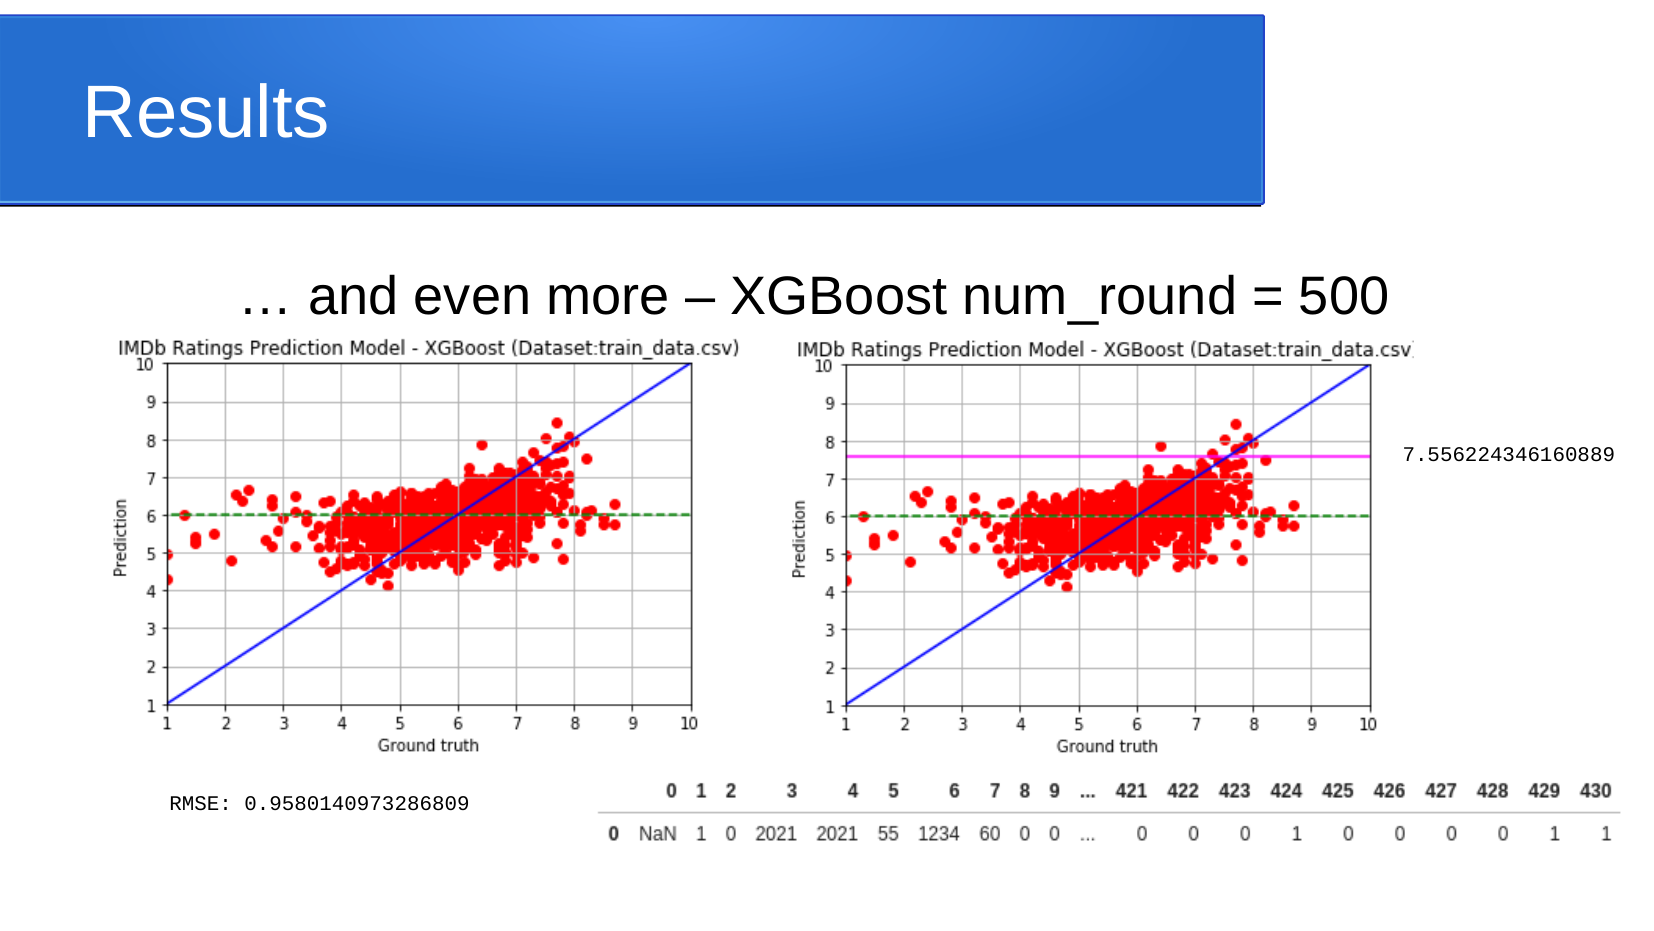

# Results
… and even more – XGBoost num_round = 500
7.556224346160889
RMSE: 0.9580140973286809